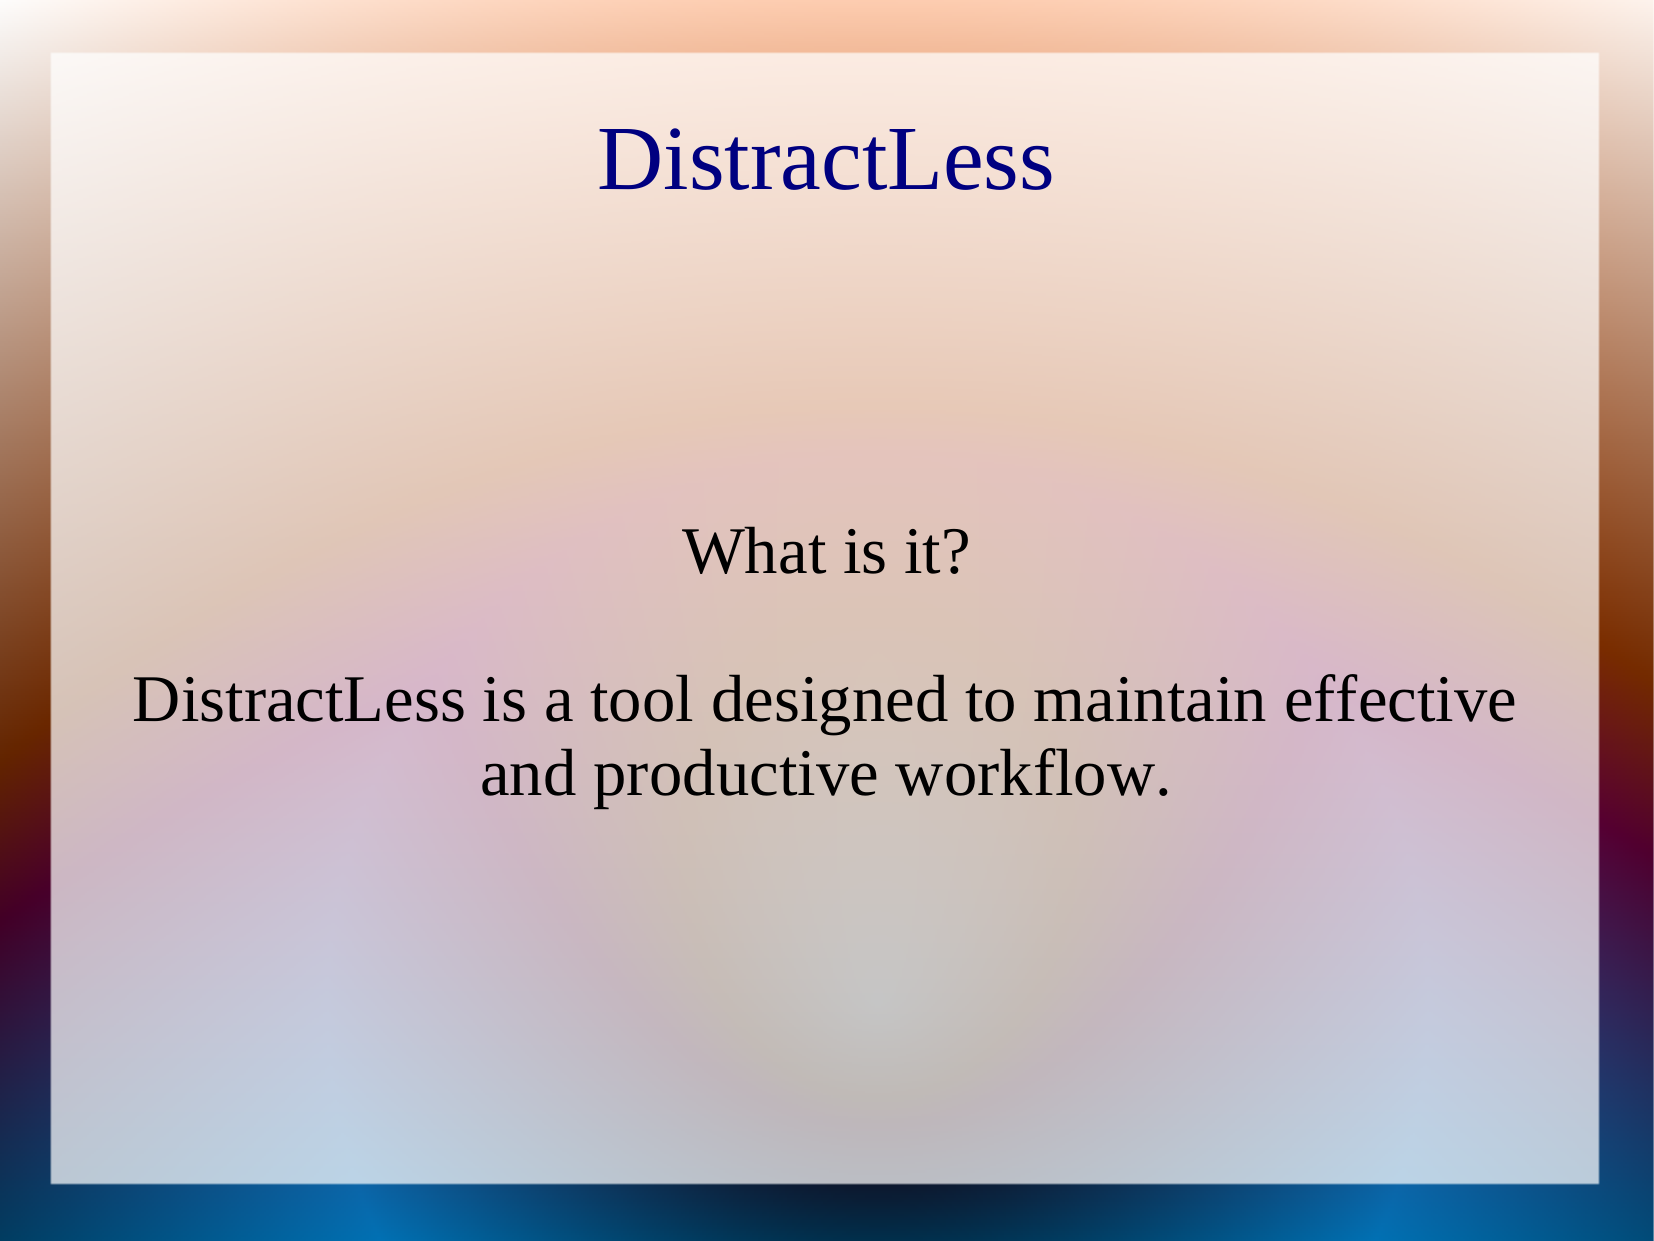

# DistractLess
What is it?
DistractLess is a tool designed to maintain effective and productive workflow.